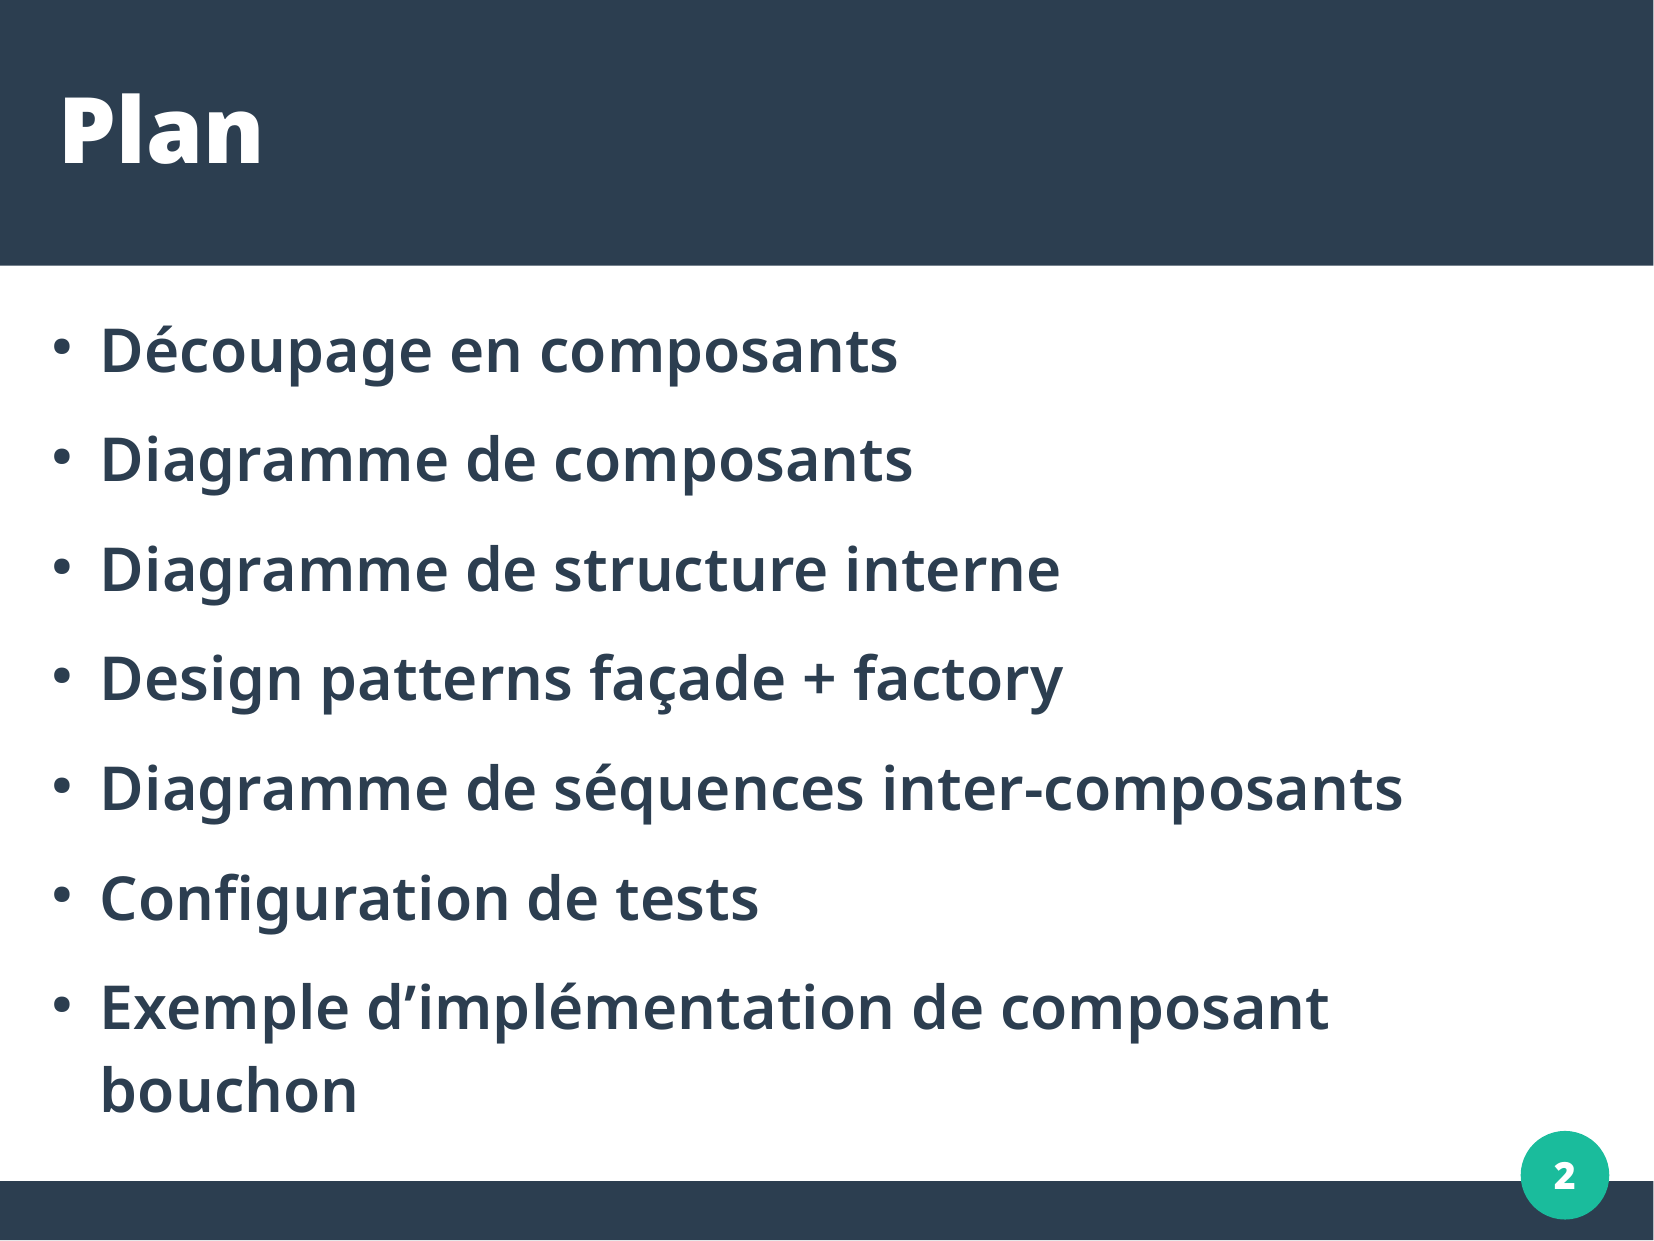

# Plan
Découpage en composants
Diagramme de composants
Diagramme de structure interne
Design patterns façade + factory
Diagramme de séquences inter-composants
Configuration de tests
Exemple d’implémentation de composant bouchon
2